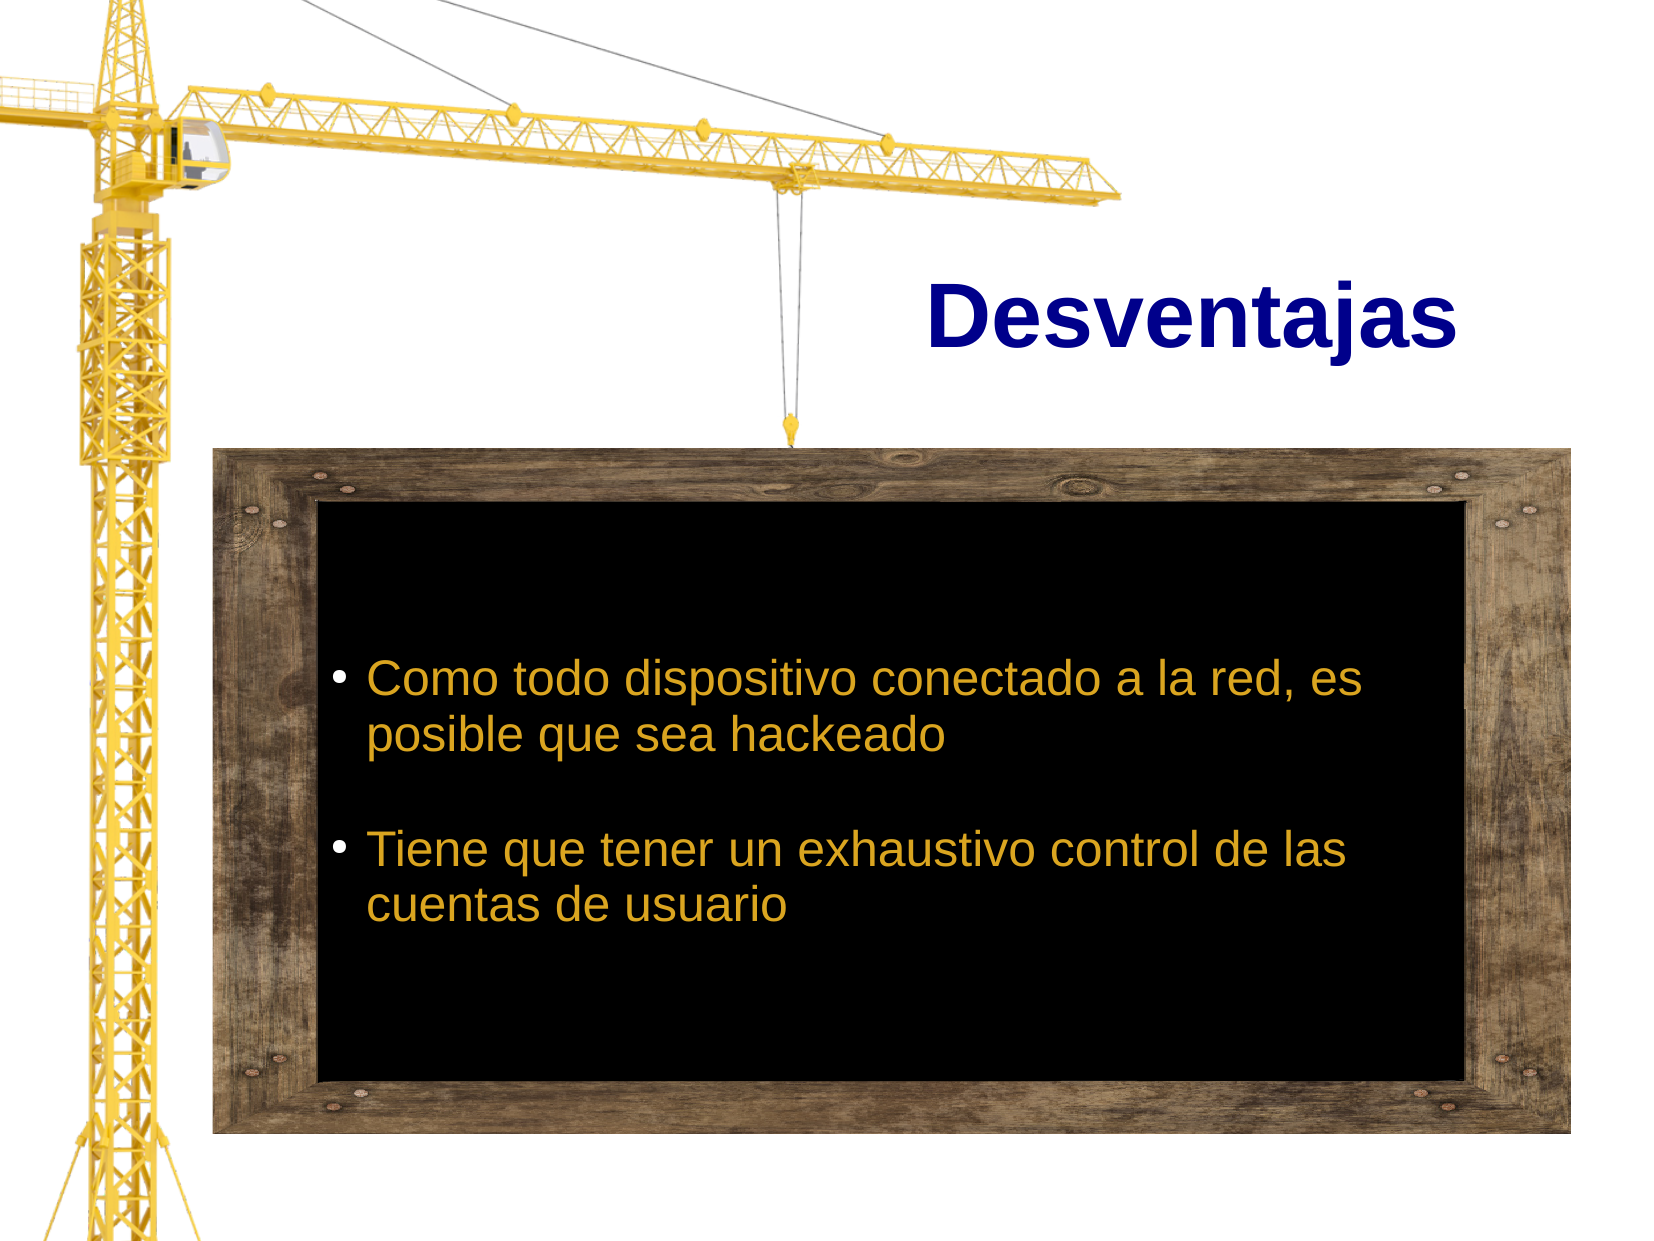

# Desventajas
Como todo dispositivo conectado a la red, es posible que sea hackeado
Tiene que tener un exhaustivo control de las cuentas de usuario